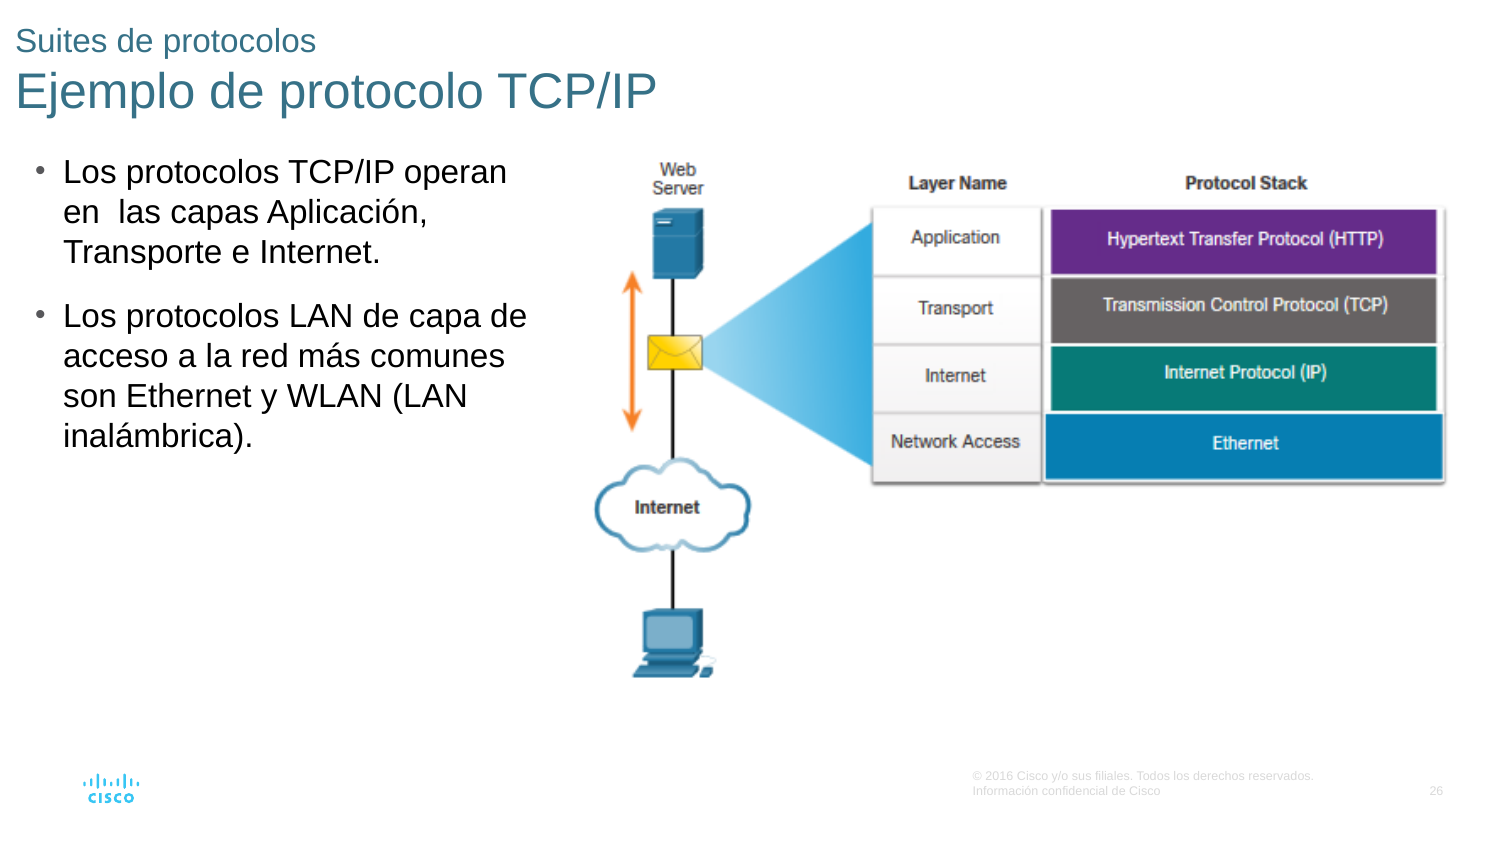

# Suites de protocolos Ejemplo de protocolo TCP/IP
Los protocolos TCP/IP operan en las capas Aplicación, Transporte e Internet.
Los protocolos LAN de capa de acceso a la red más comunes son Ethernet y WLAN (LAN inalámbrica).